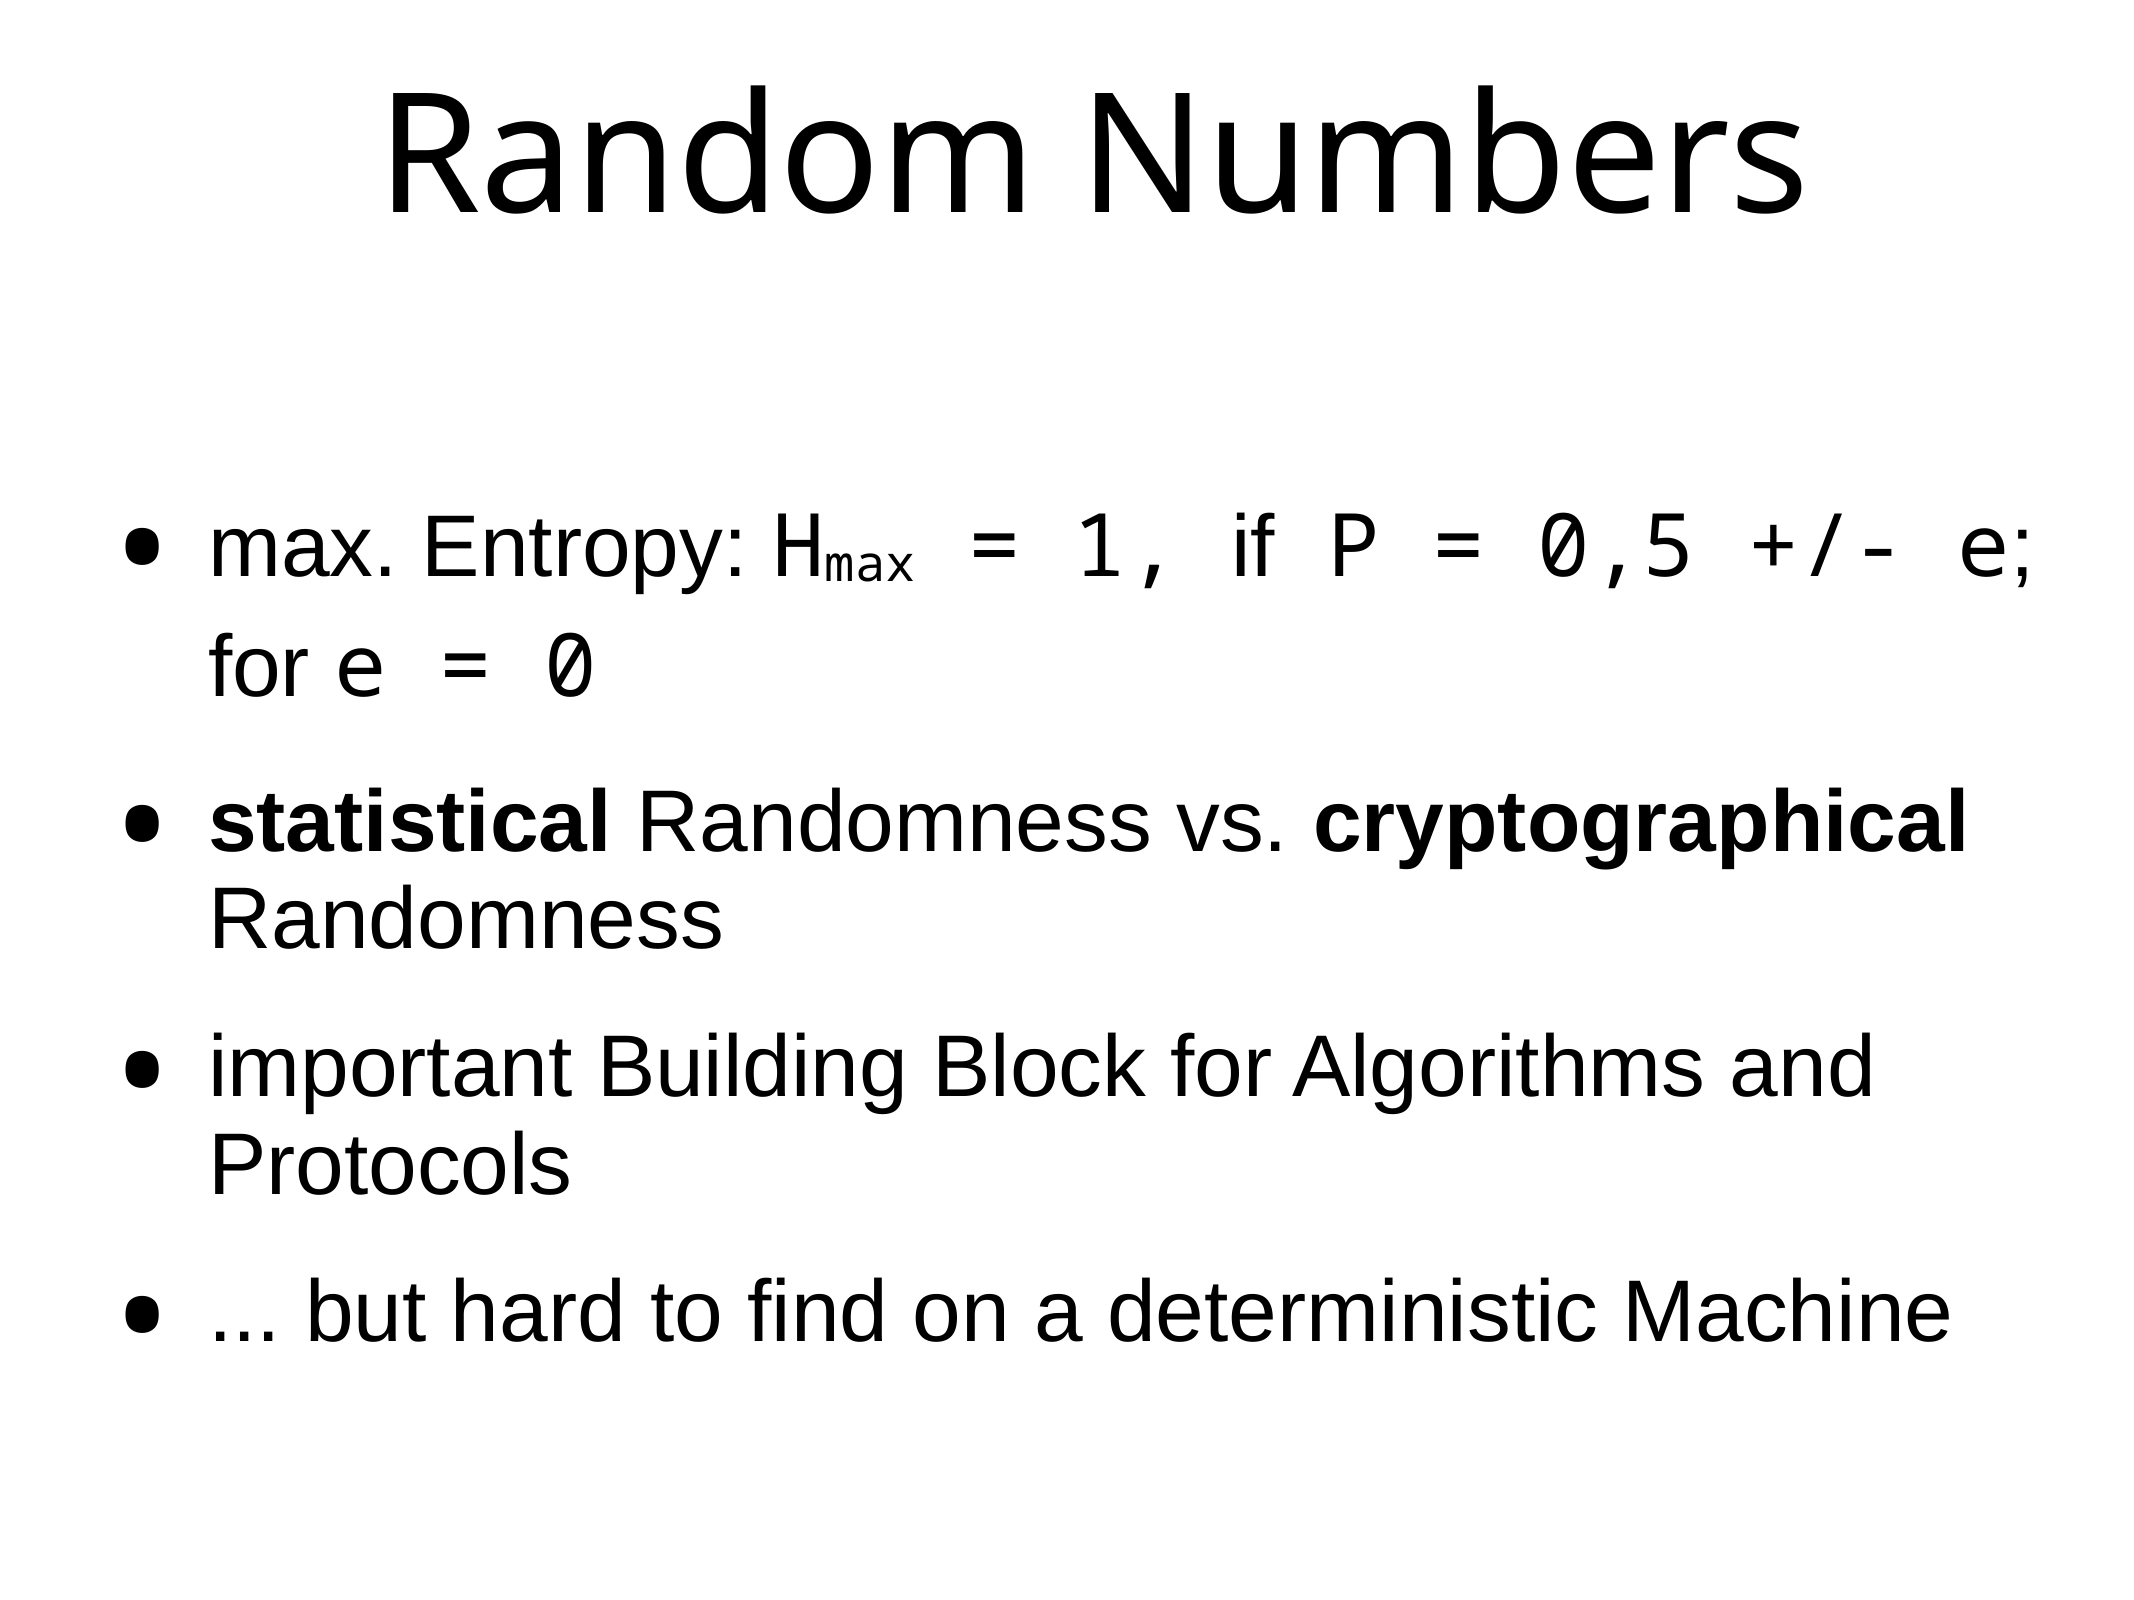

# Random Numbers
max. Entropy: Hmax = 1, if P = 0,5 +/- e; for e = 0
statistical Randomness vs. cryptographical Randomness
important Building Block for Algorithms and Protocols
... but hard to find on a deterministic Machine